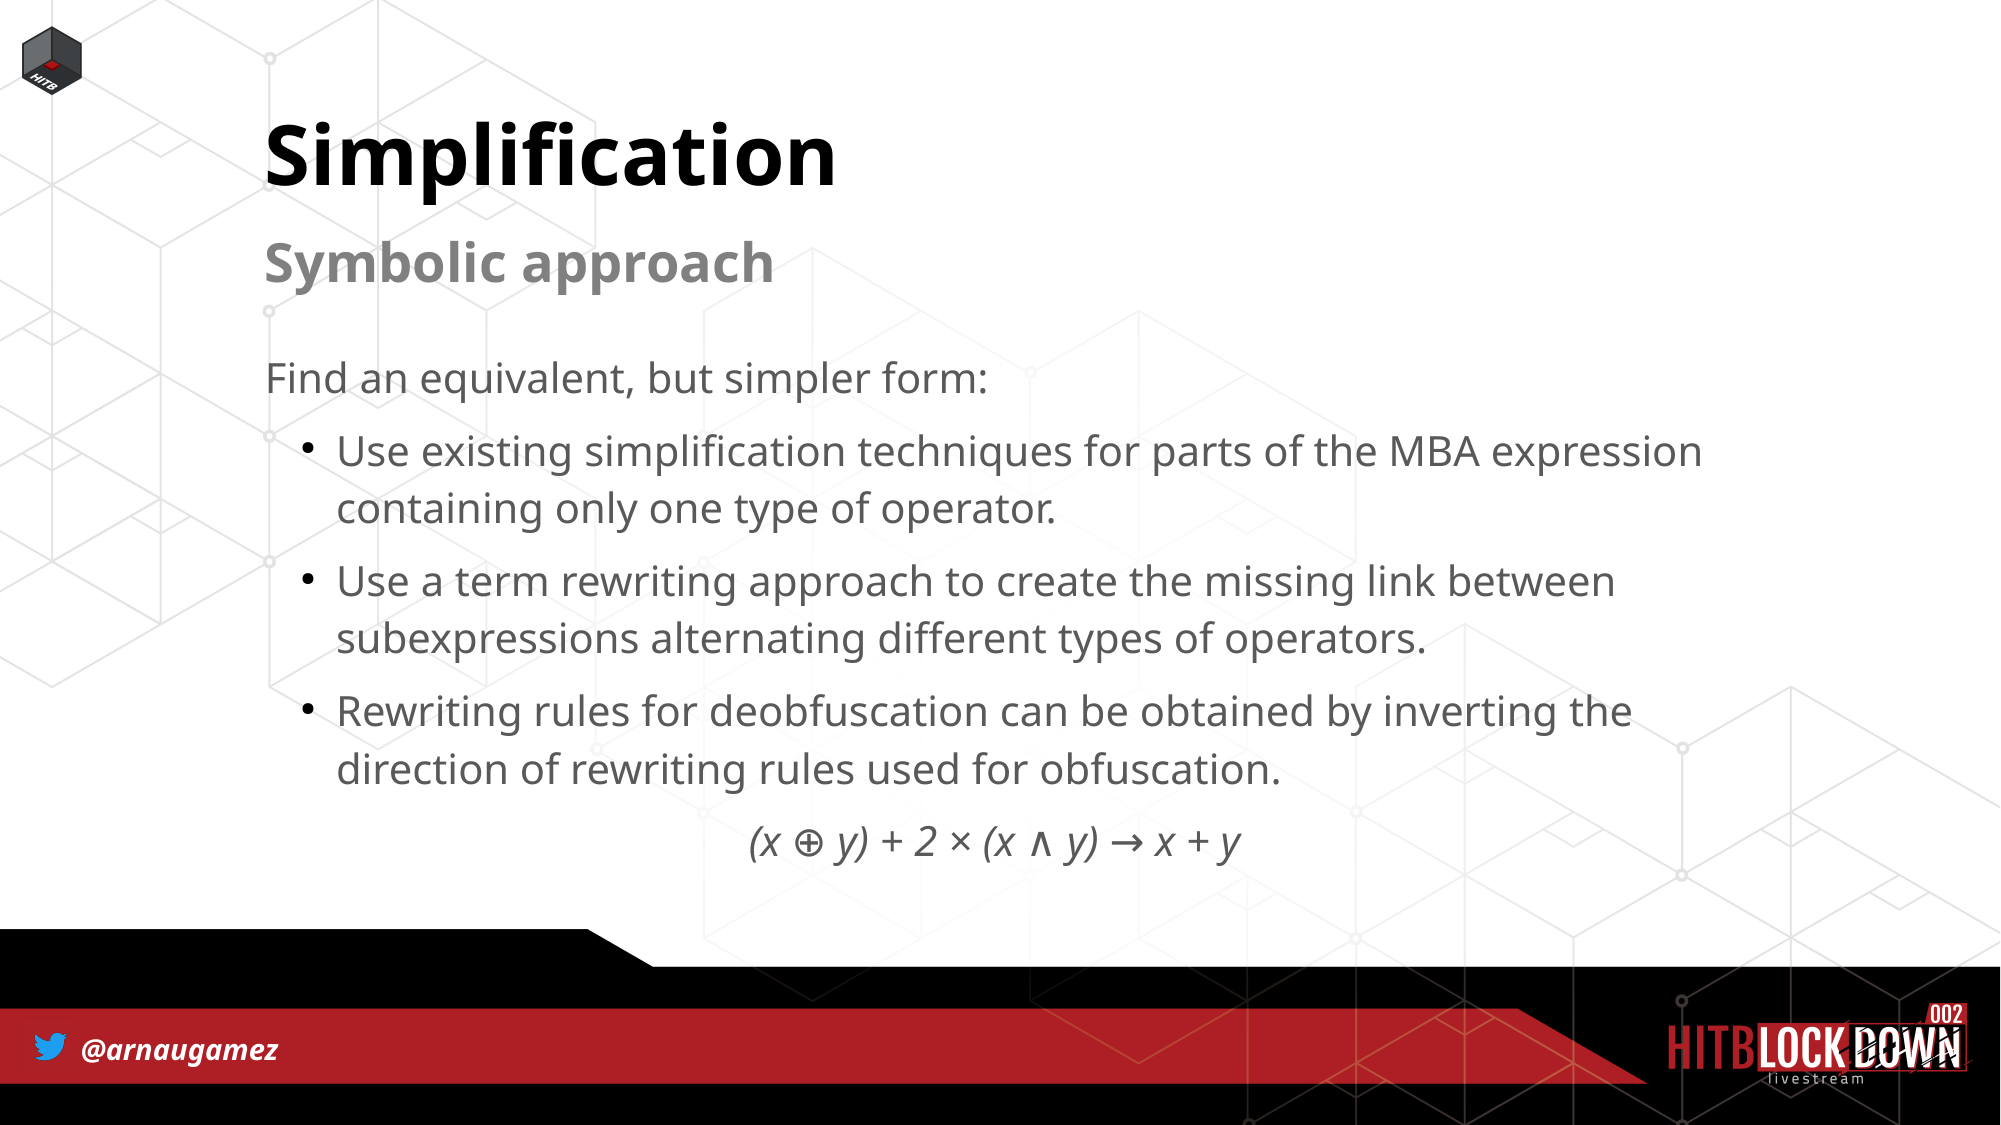

# Simplification
Symbolic approach
Find an equivalent, but simpler form:
Use existing simplification techniques for parts of the MBA expression containing only one type of operator.
Use a term rewriting approach to create the missing link between subexpressions alternating different types of operators.
Rewriting rules for deobfuscation can be obtained by inverting the direction of rewriting rules used for obfuscation.
(x ⊕ y) + 2 × (x ∧ y) → x + y